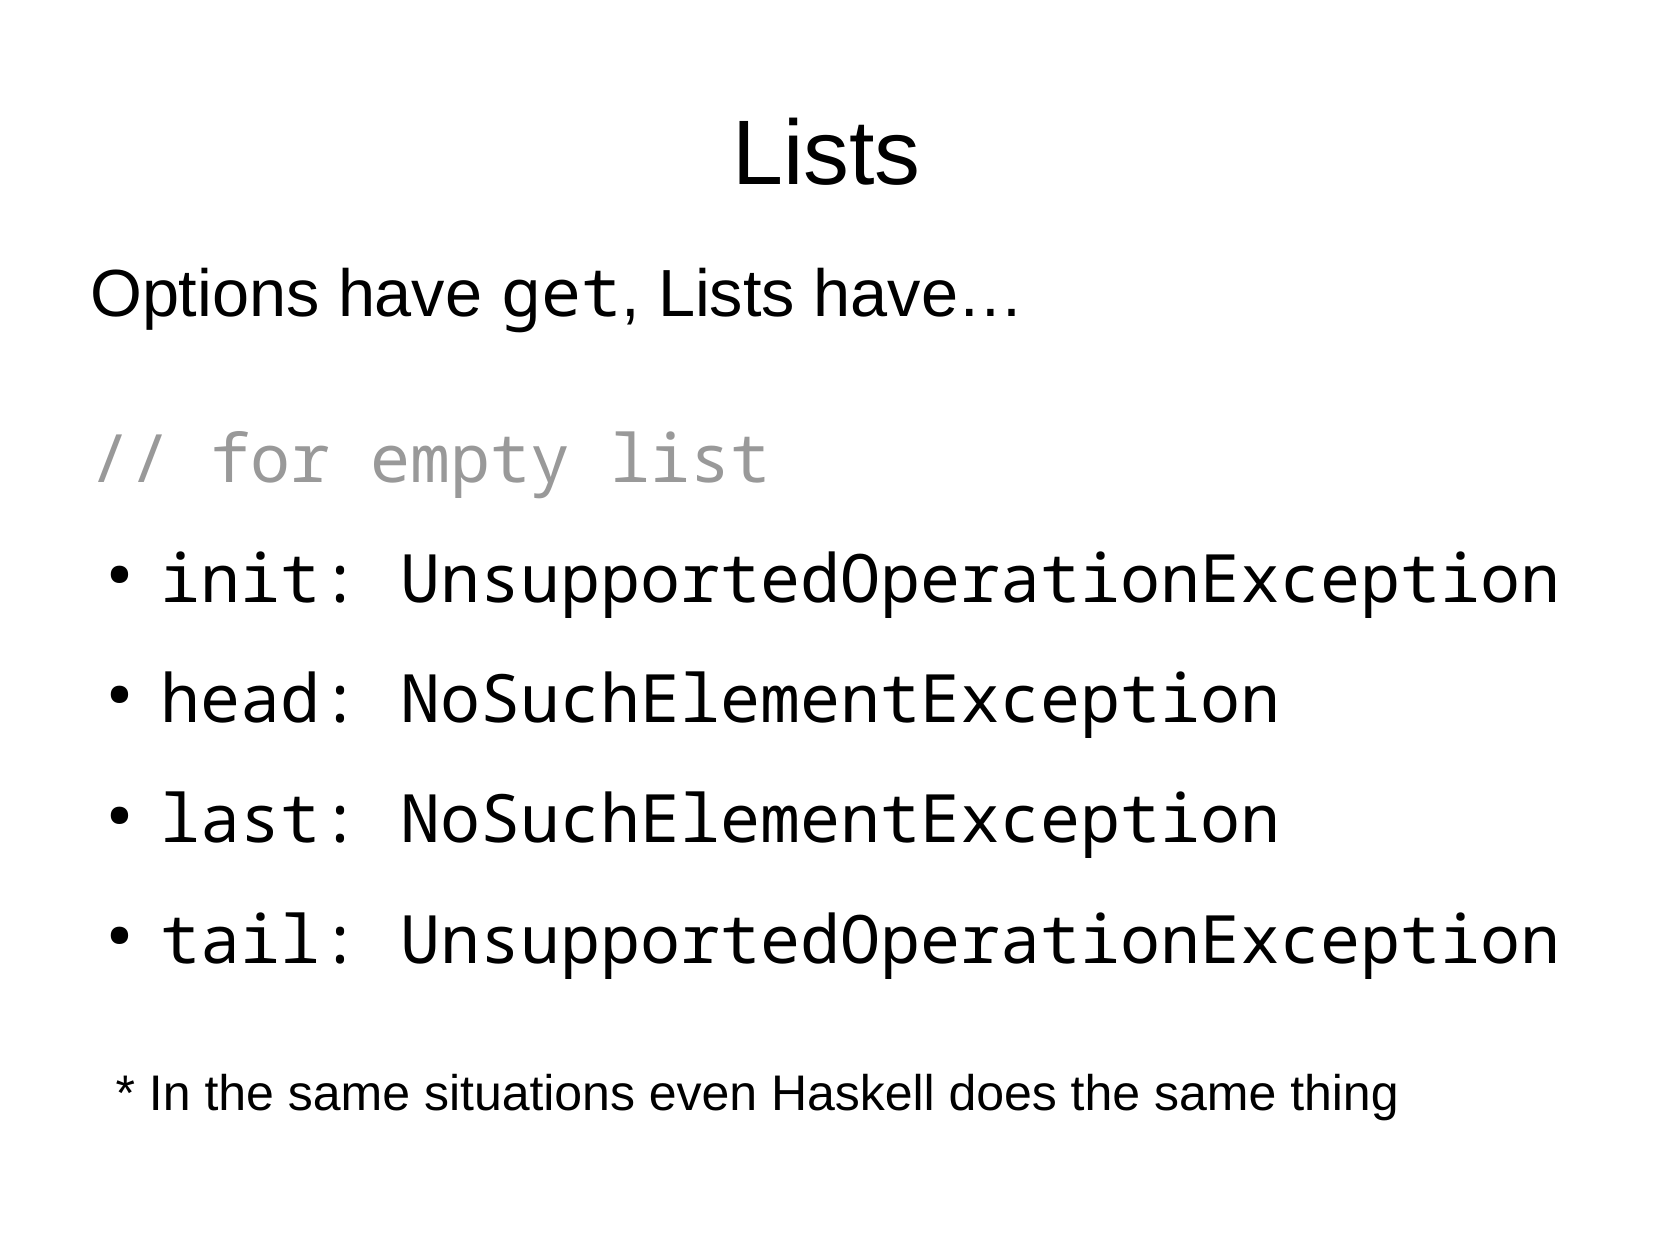

# Lists
Options have get, Lists have…
// for empty list
init: UnsupportedOperationException
head: NoSuchElementException
last: NoSuchElementException
tail: UnsupportedOperationException
* In the same situations even Haskell does the same thing